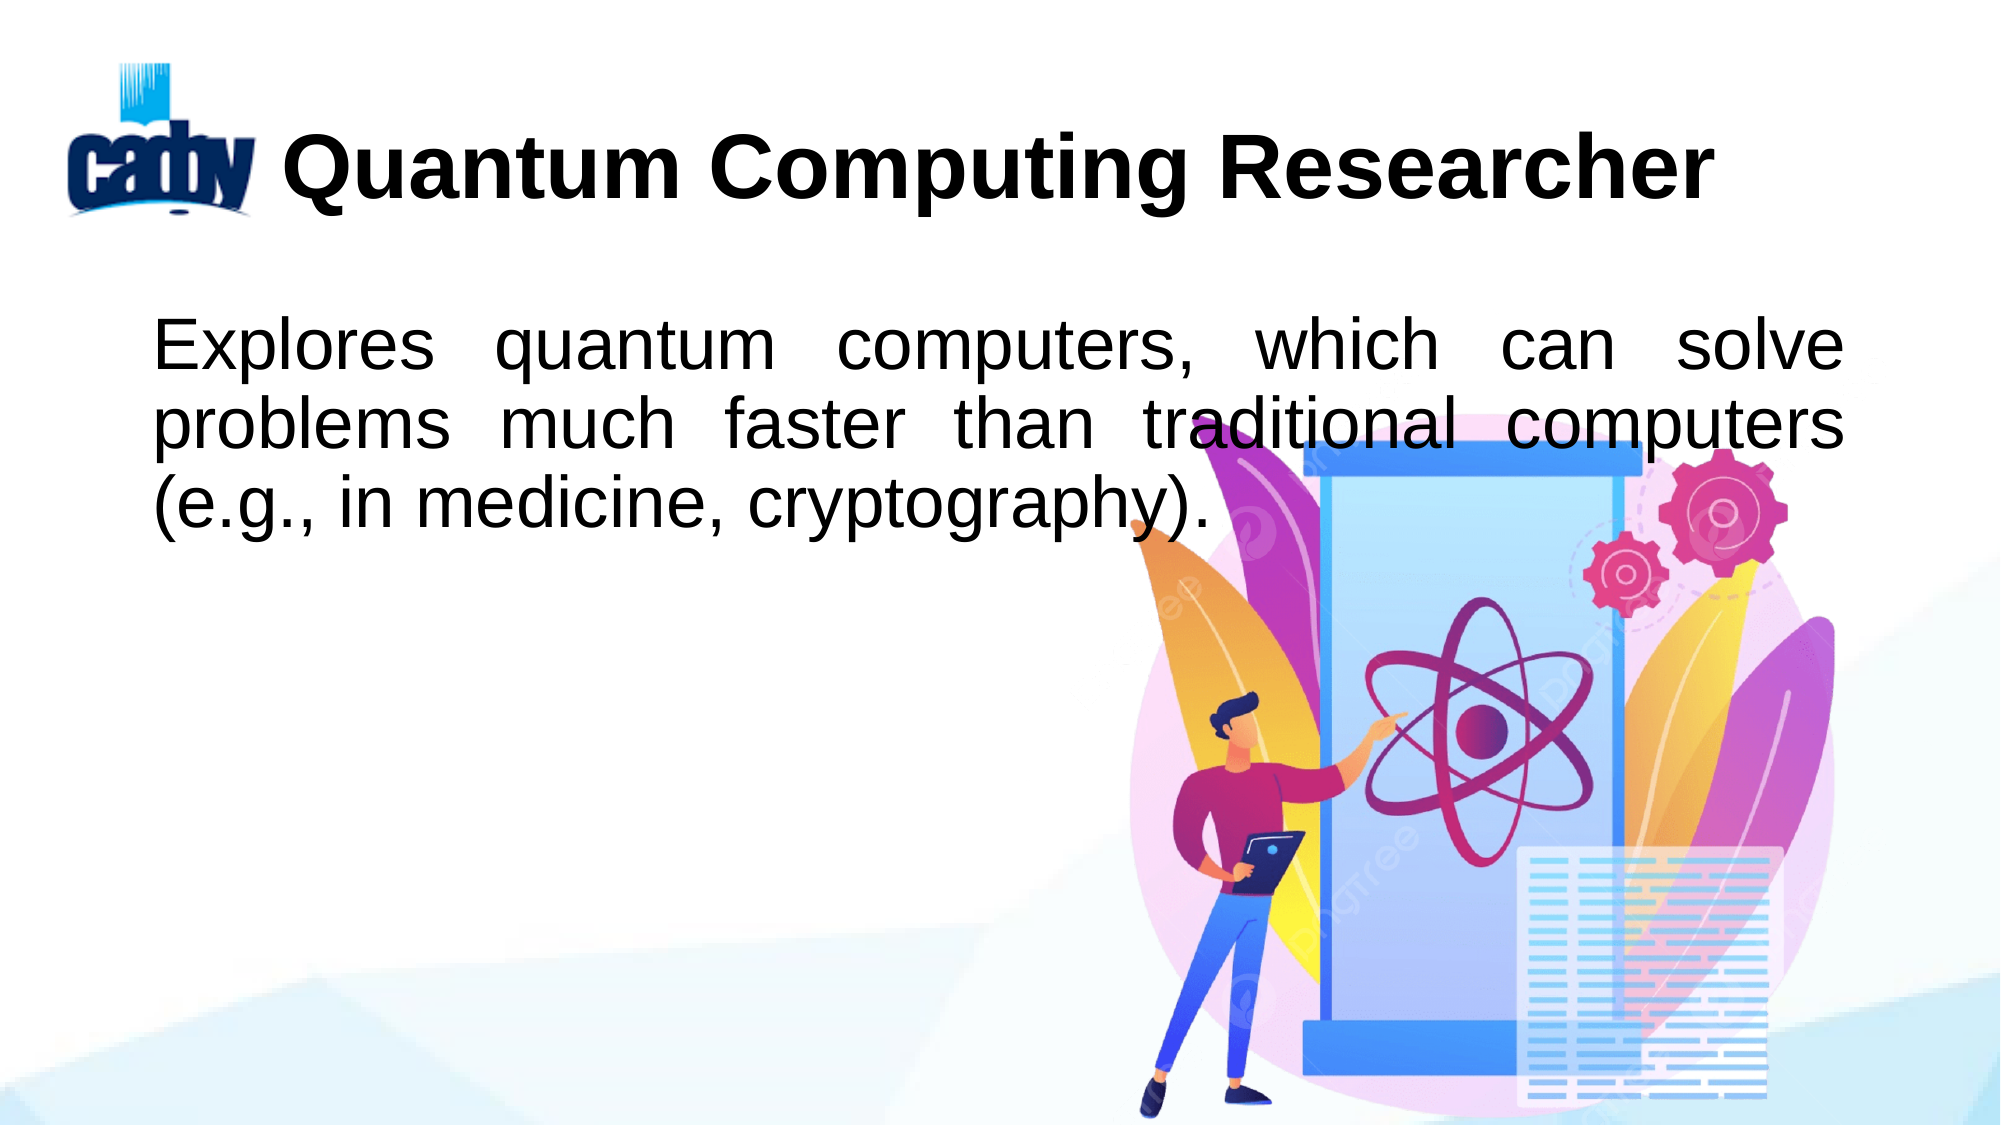

# Quantum Computing Researcher
Explores quantum computers, which can solve problems much faster than traditional computers (e.g., in medicine, cryptography).